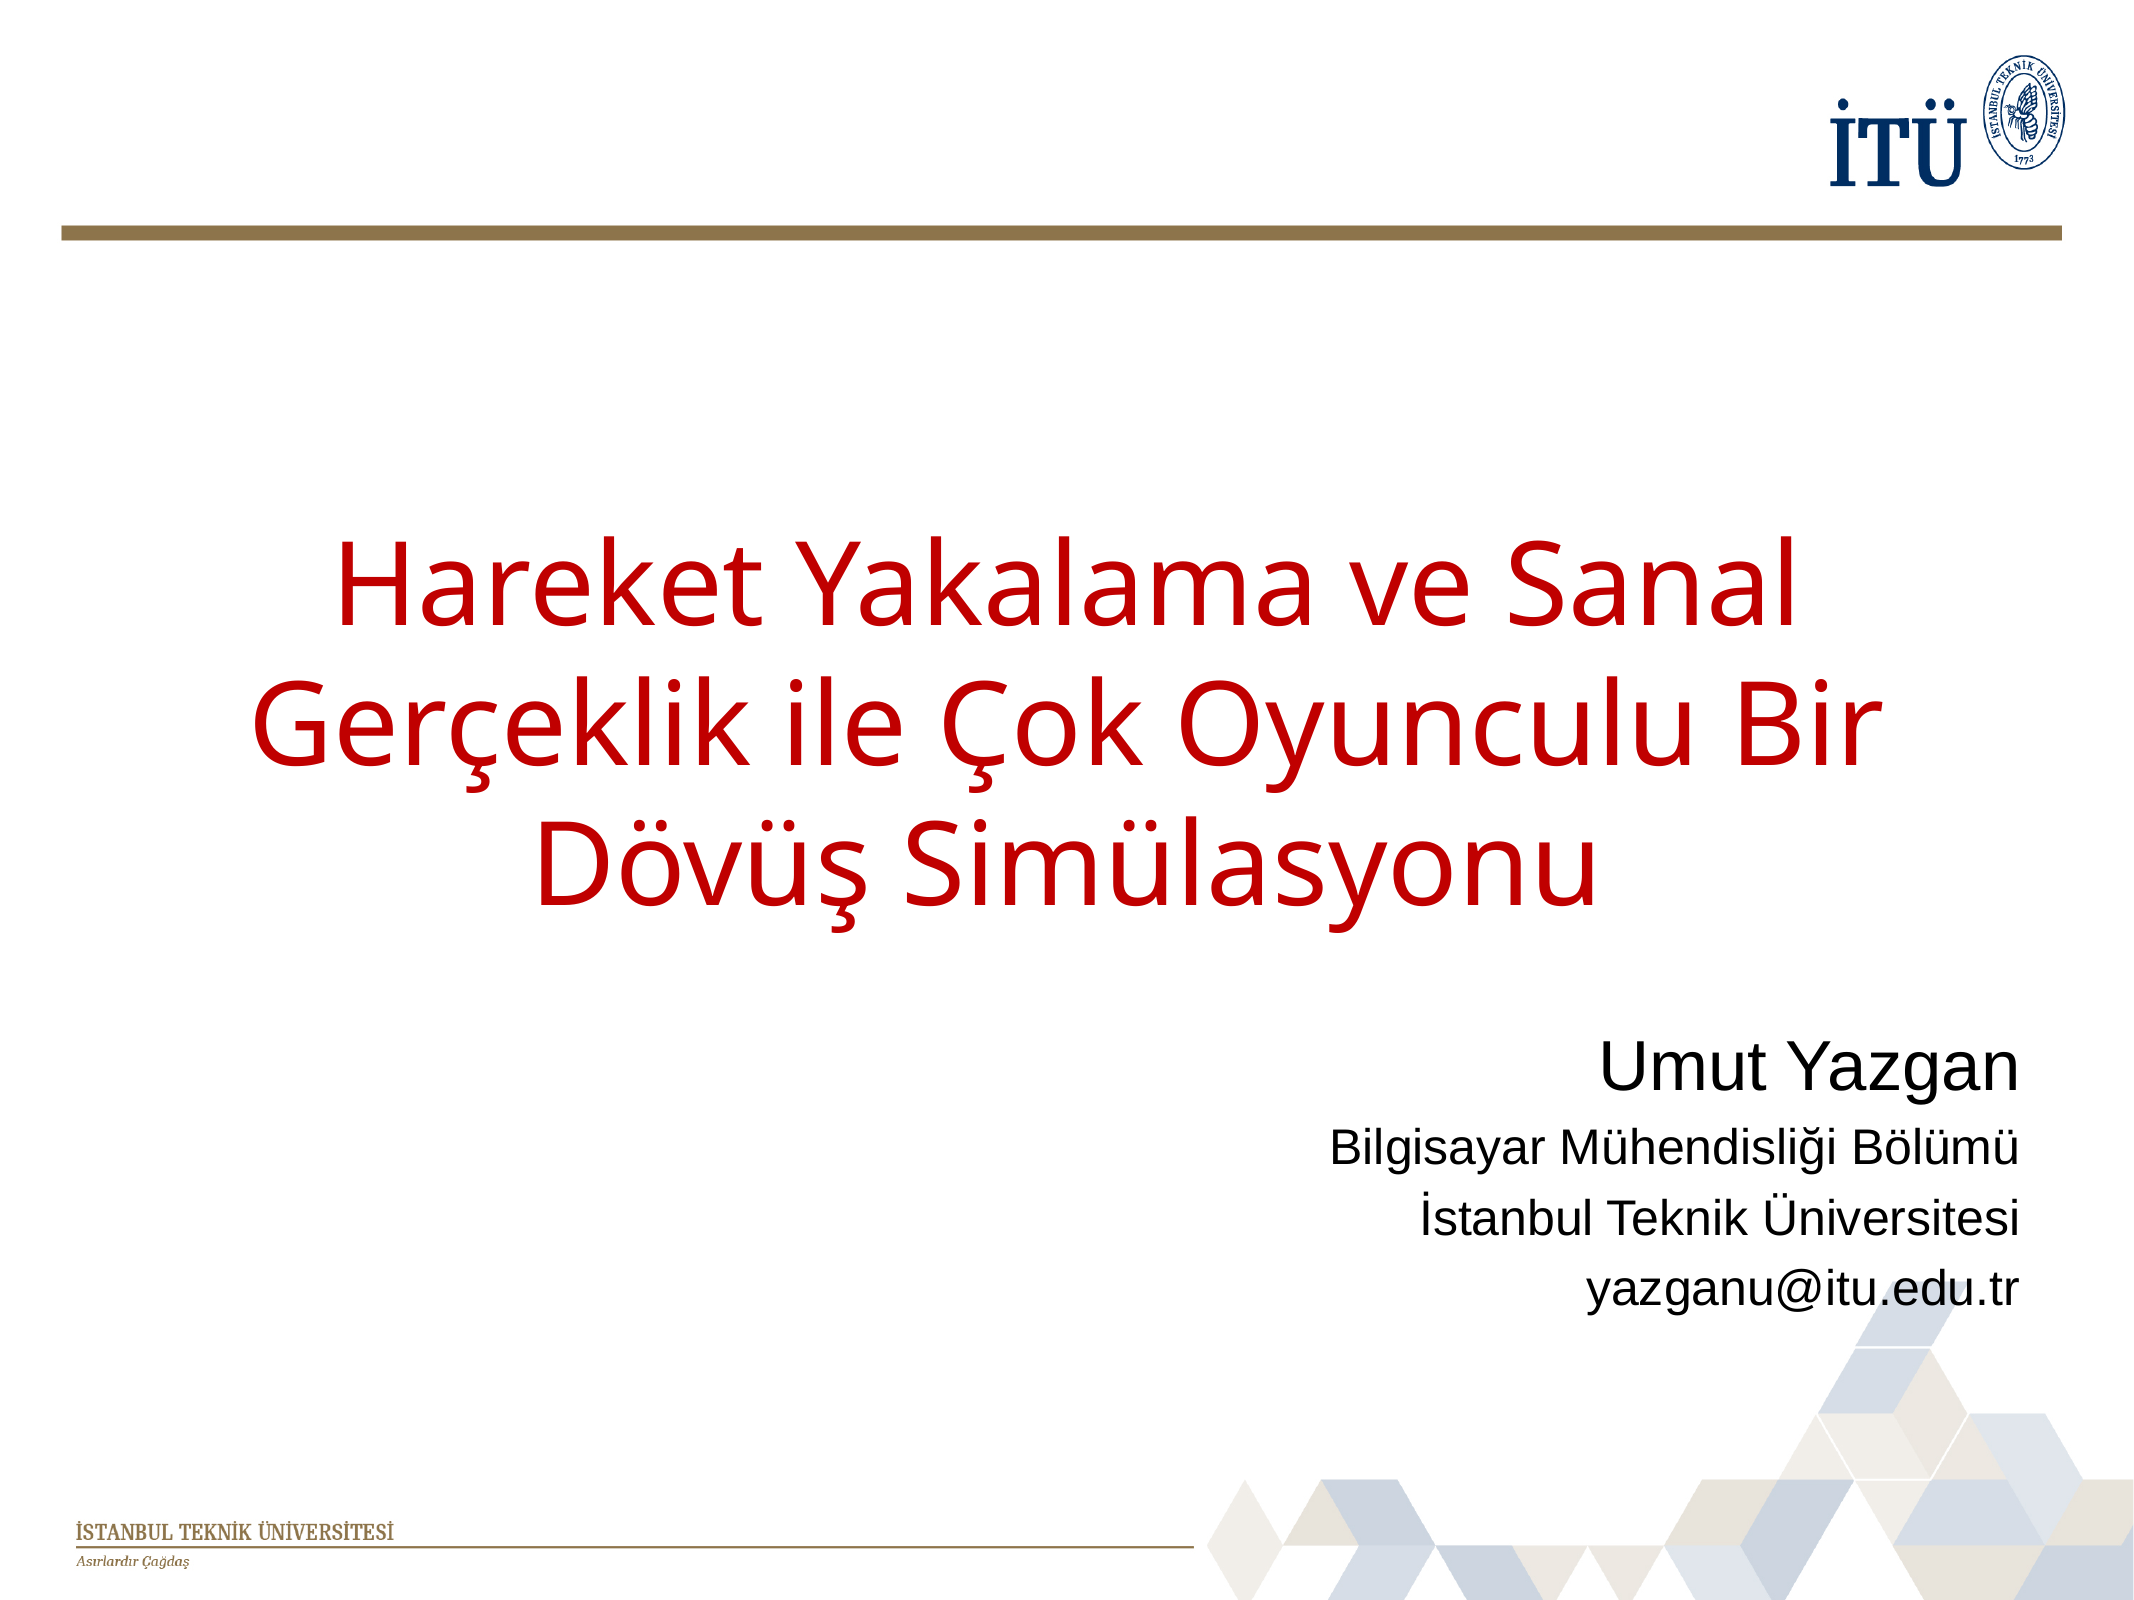

Hareket Yakalama ve Sanal Gerçeklik ile Çok Oyunculu Bir Dövüş Simülasyonu
Umut Yazgan
Bilgisayar Mühendisliği Bölümü
İstanbul Teknik Üniversitesi
yazganu@itu.edu.tr